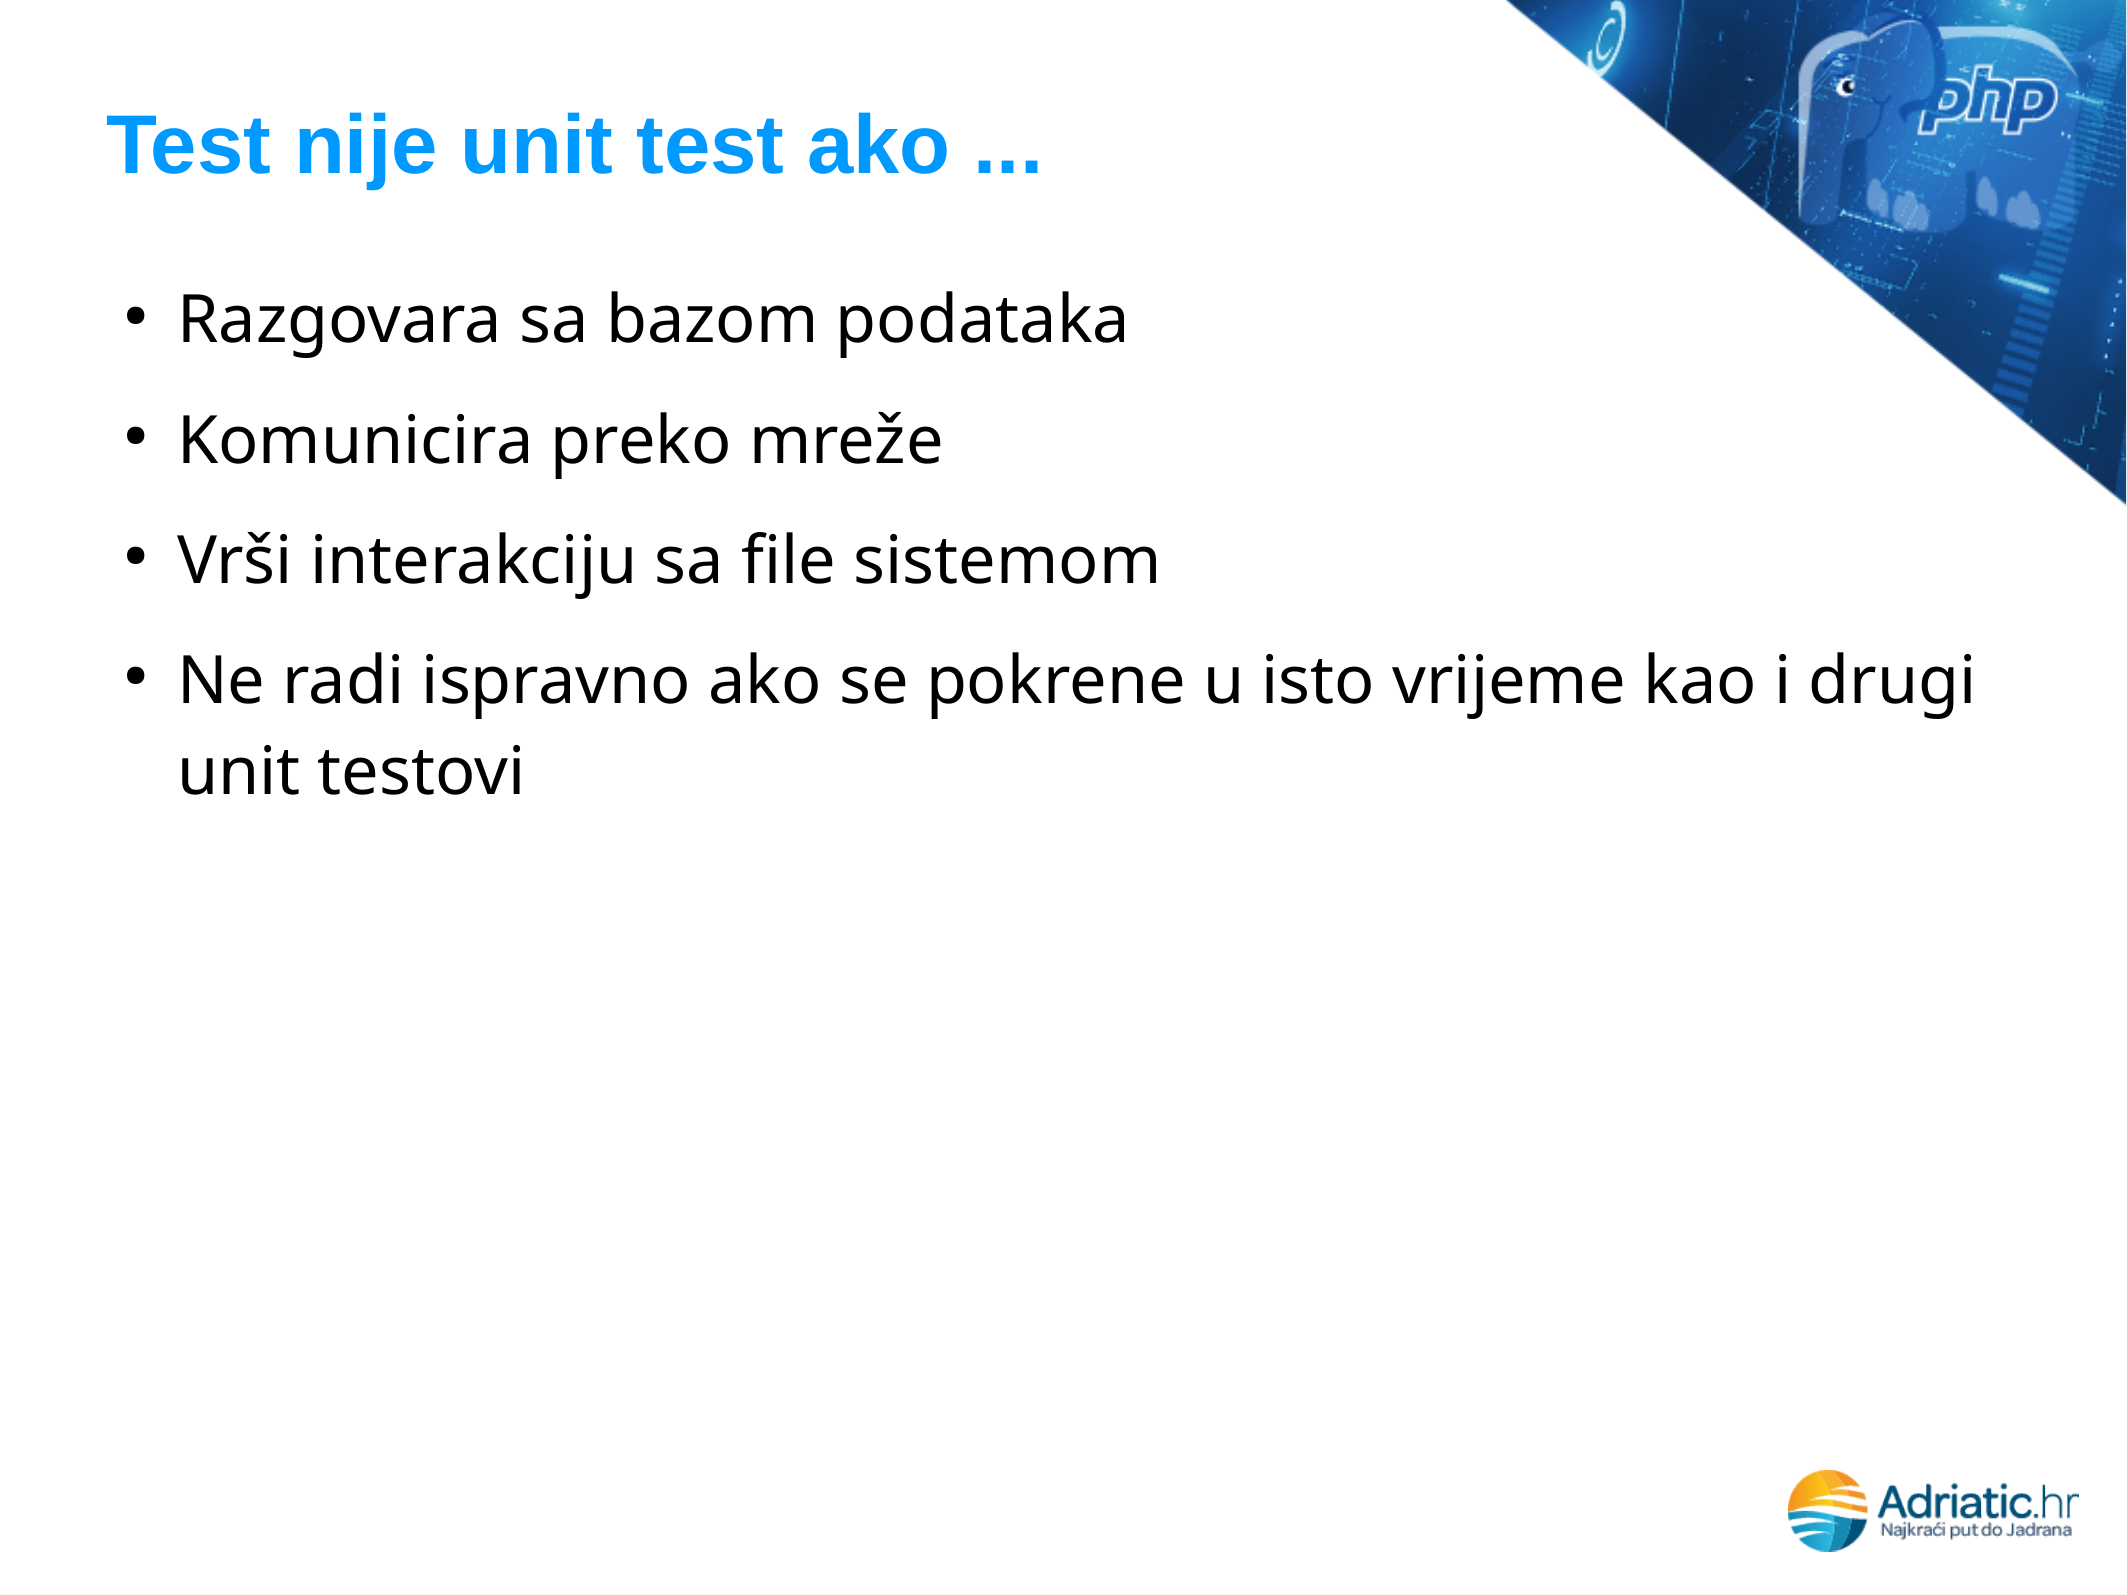

# Test nije unit test ako ...
Razgovara sa bazom podataka
Komunicira preko mreže
Vrši interakciju sa file sistemom
Ne radi ispravno ako se pokrene u isto vrijeme kao i drugi unit testovi